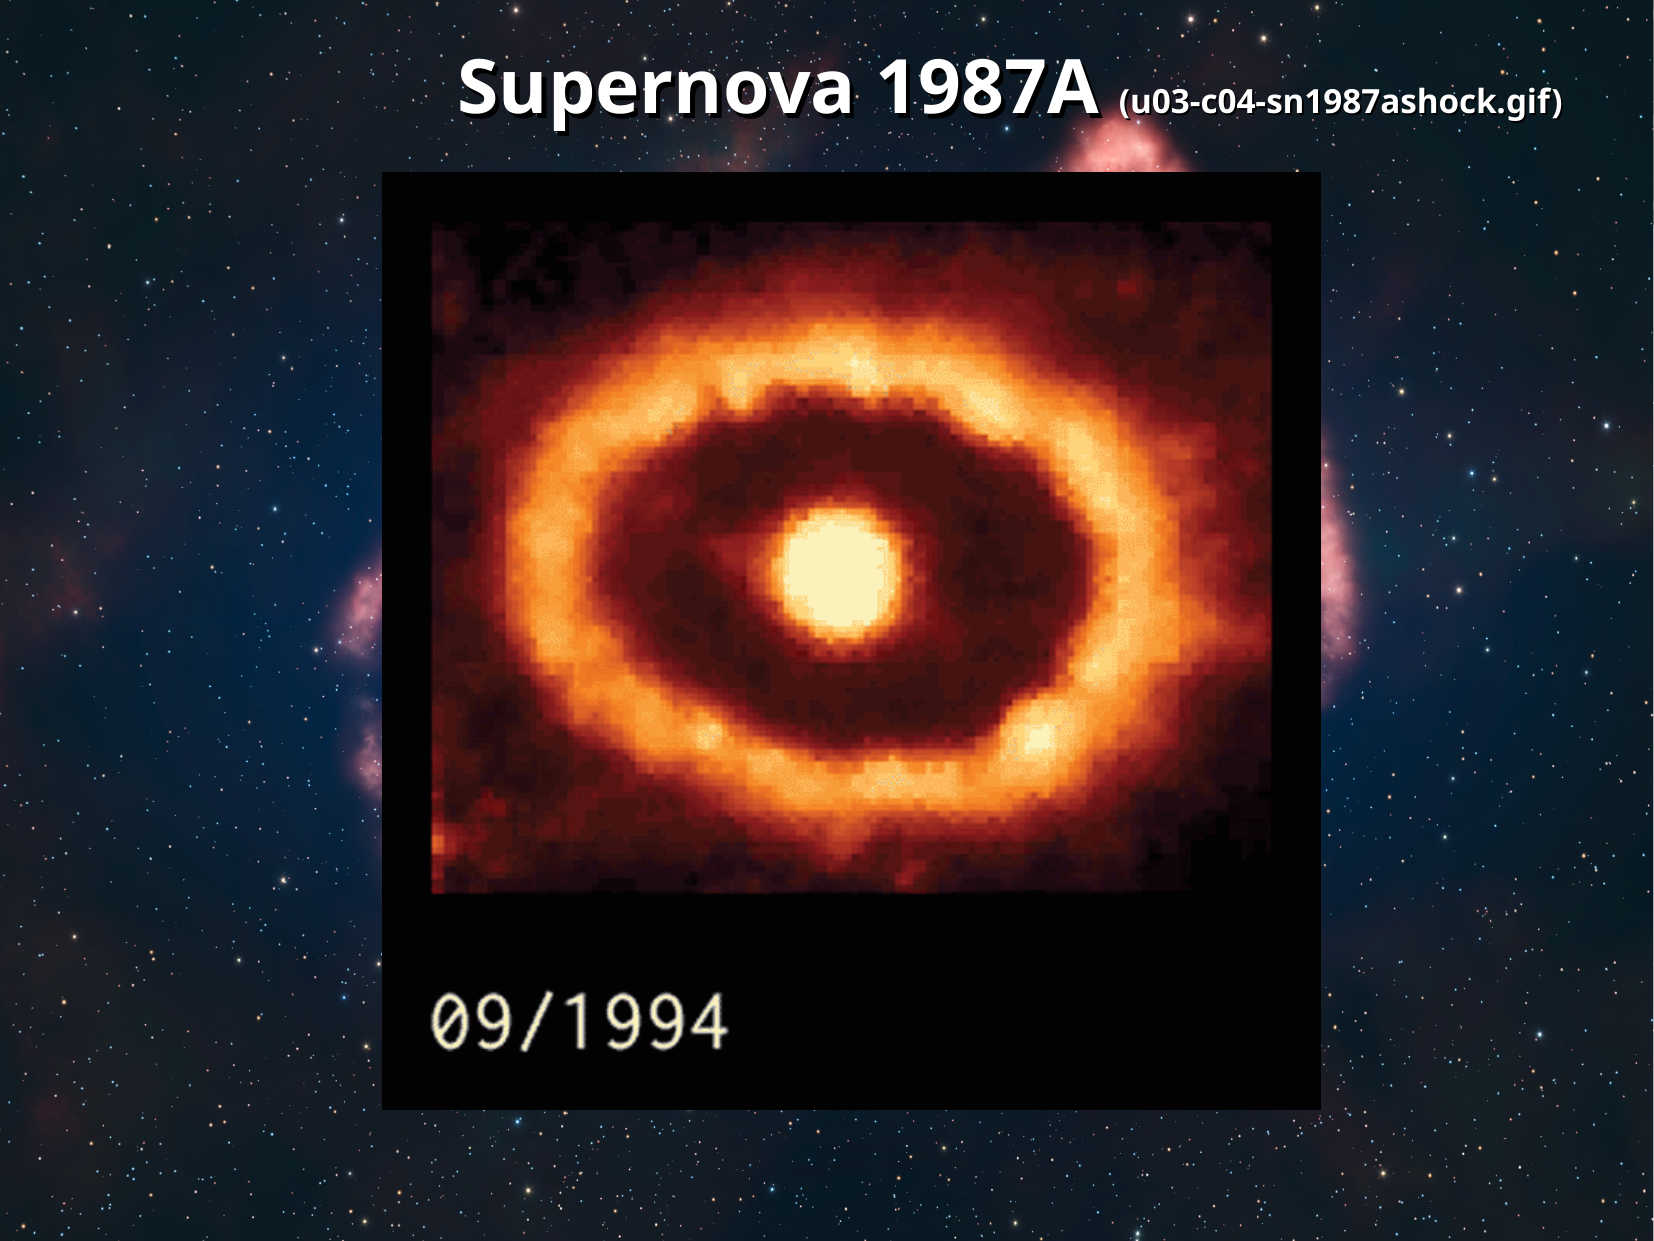

# Supernova 1987A (u03-c04-sn1987ashock.gif)
Oct 24, 2017
H. Asorey - IPAC 2017 - 11
44